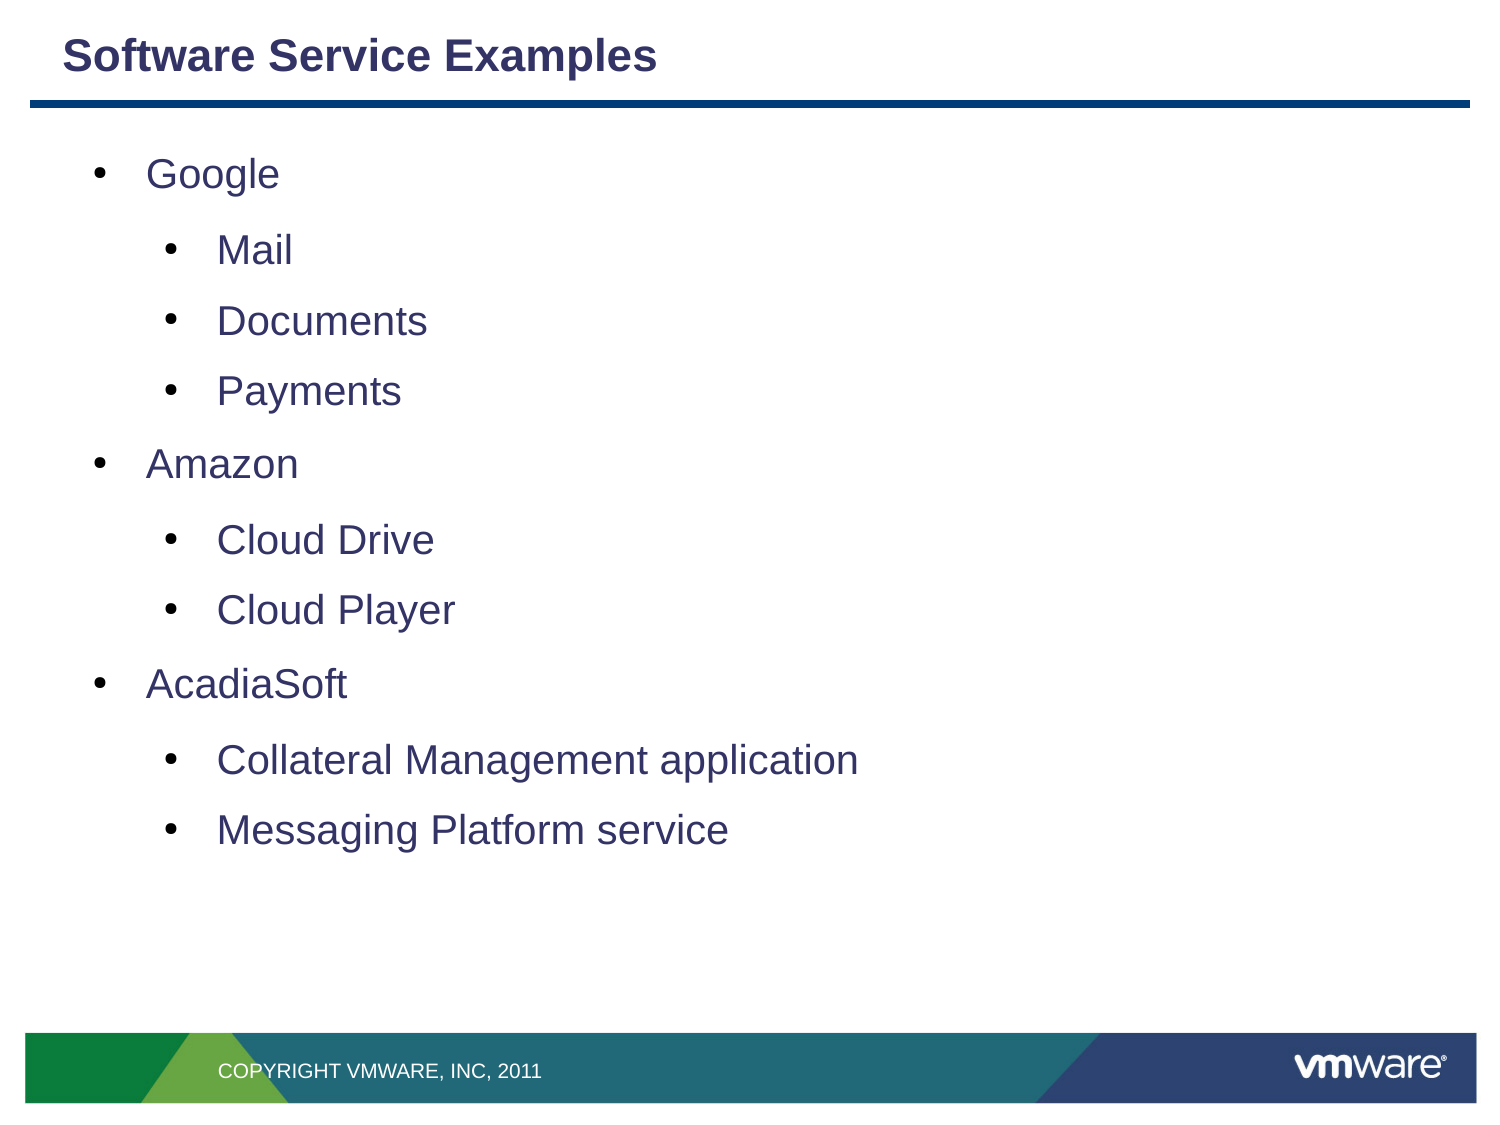

# Software Service Examples
Google
Mail
Documents
Payments
Amazon
Cloud Drive
Cloud Player
AcadiaSoft
Collateral Management application
Messaging Platform service